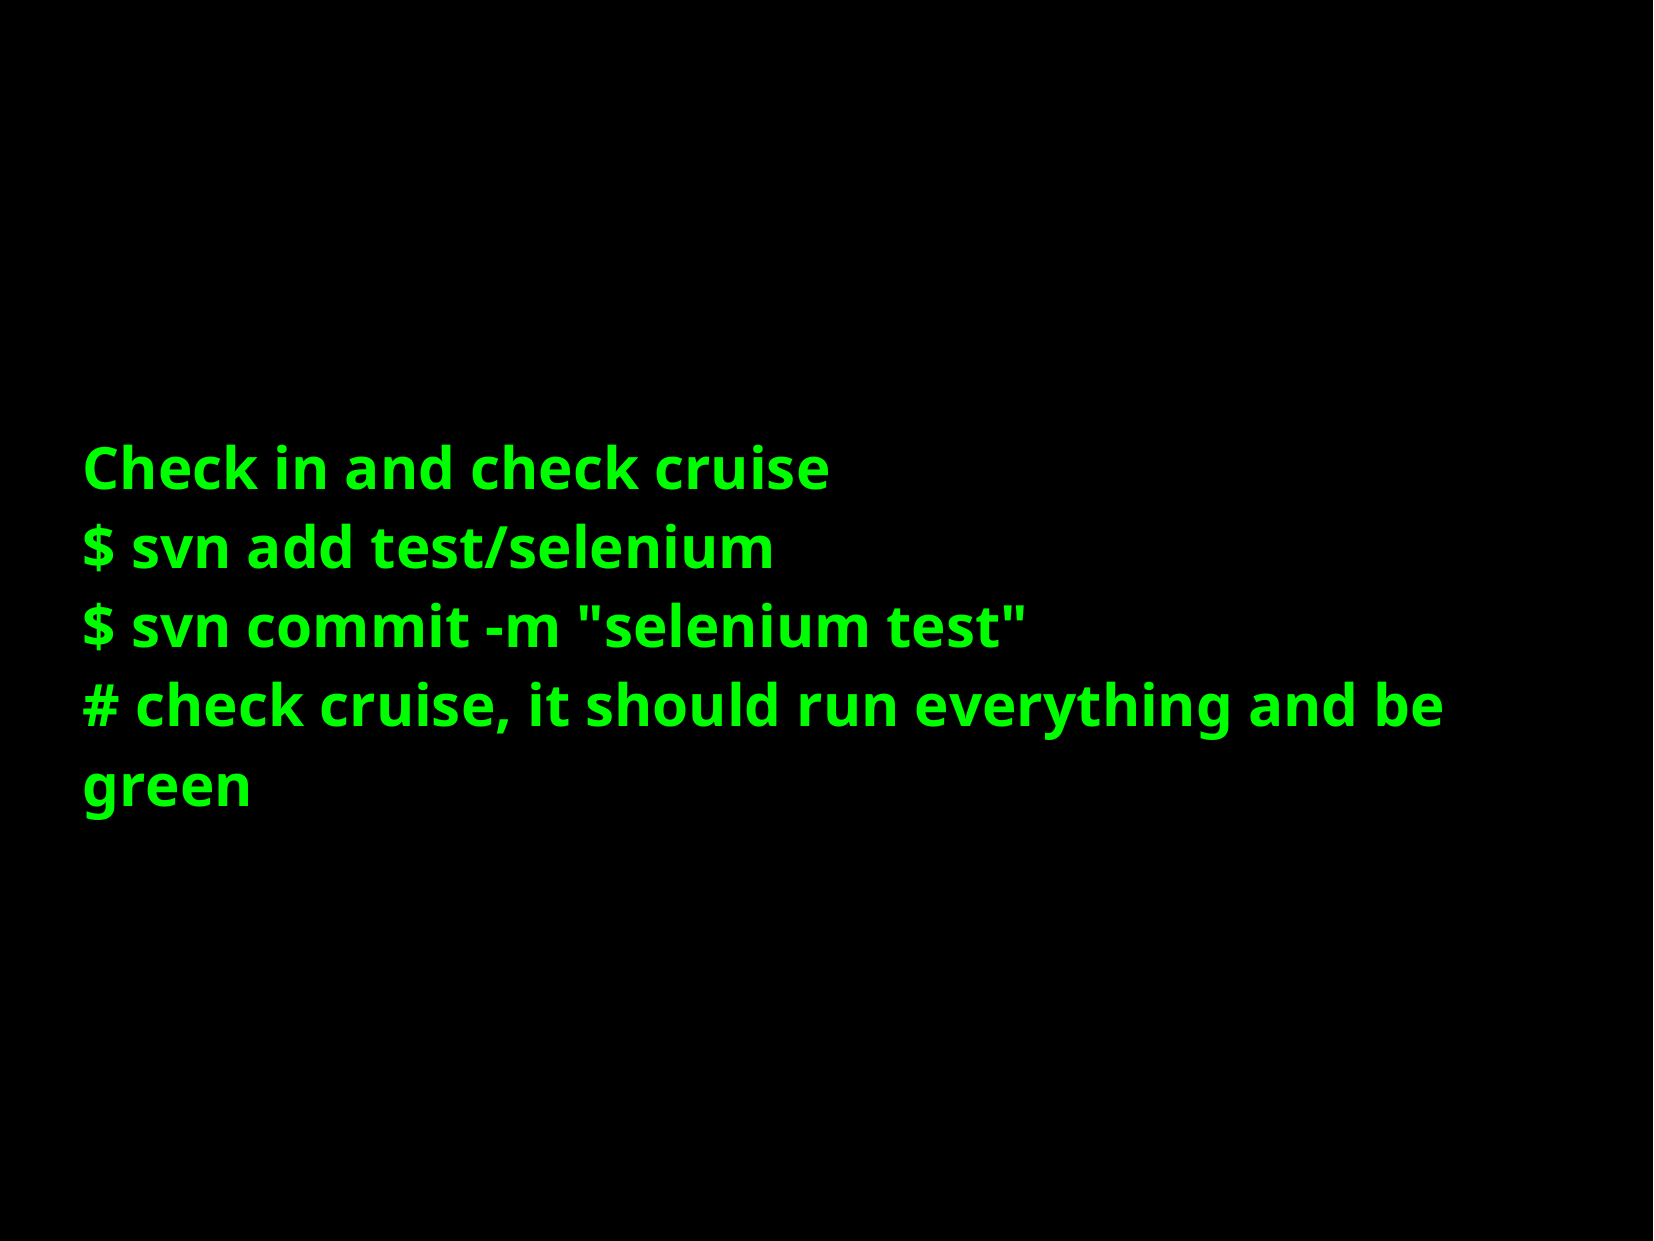

# Check in and check cruise $ svn add test/selenium $ svn commit -m "selenium test" # check cruise, it should run everything and be green